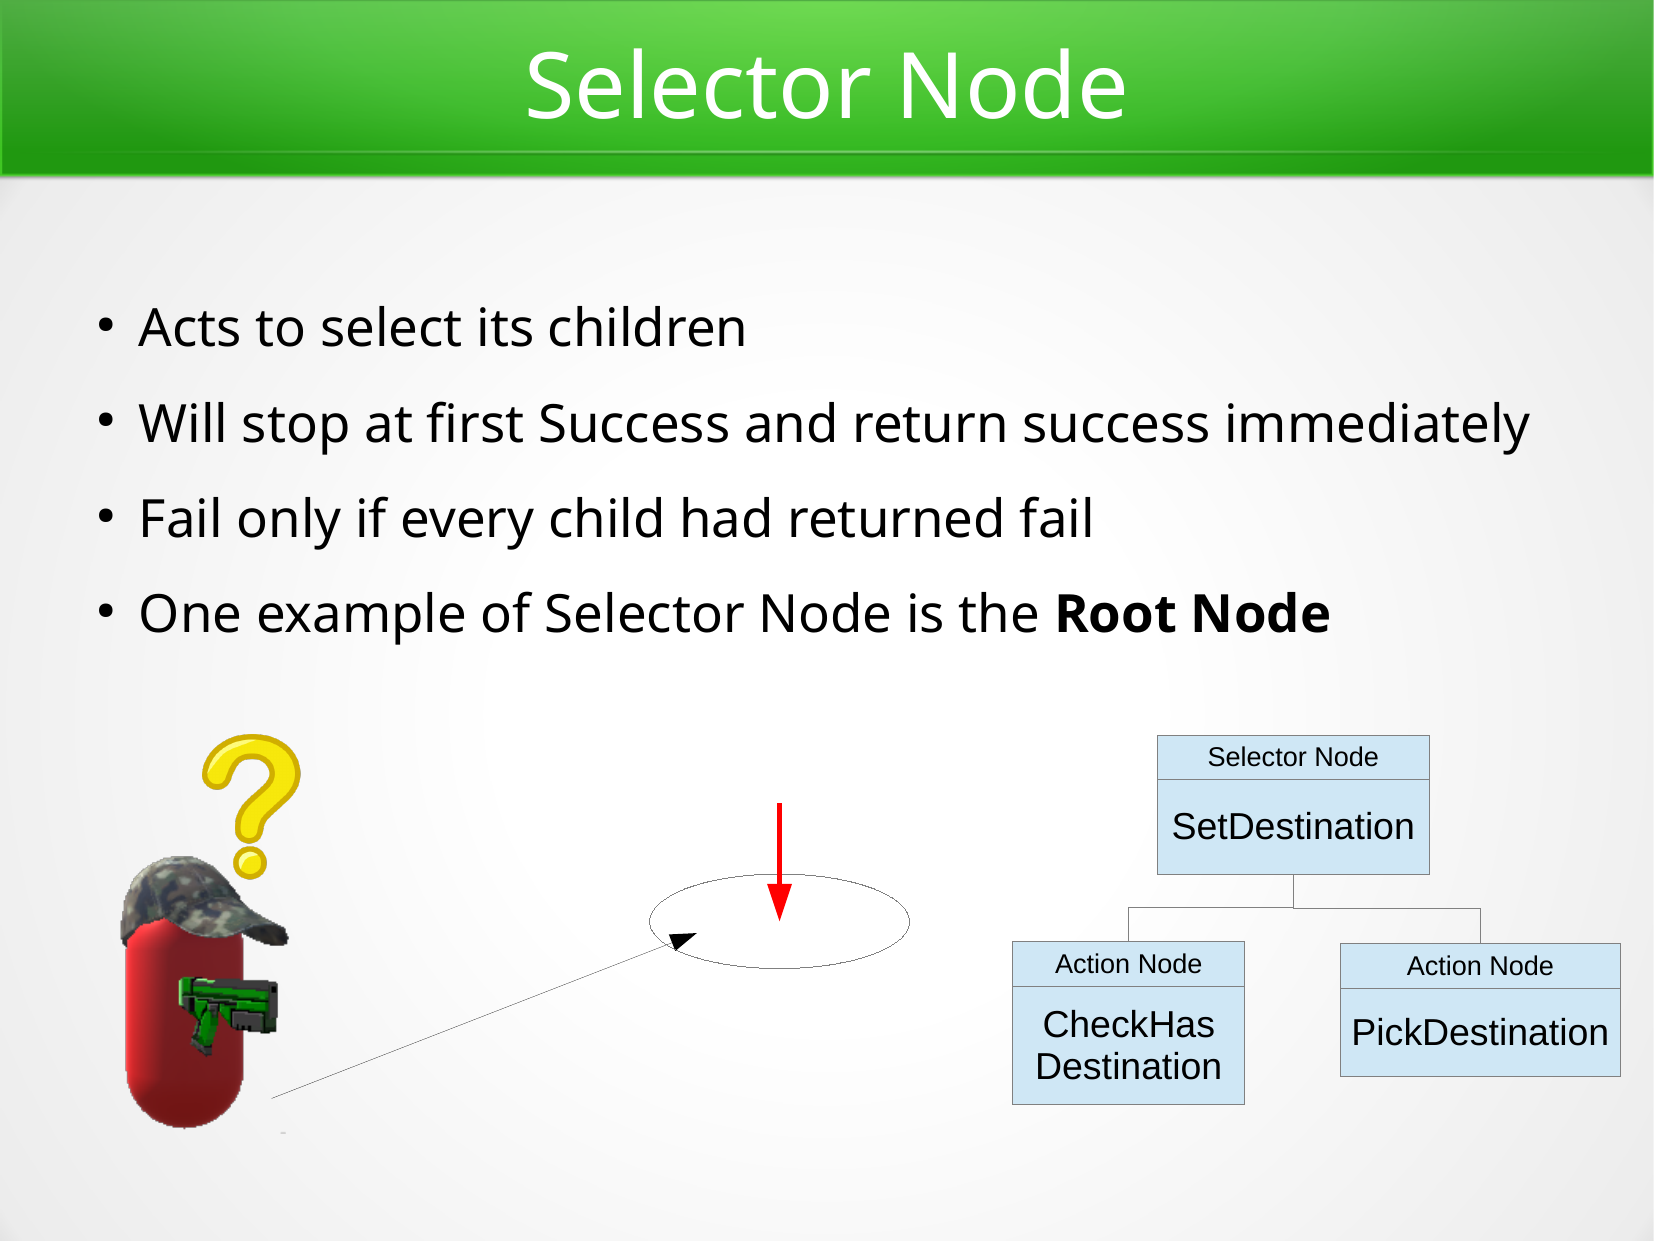

# Selector Node
Acts to select its children
Will stop at first Success and return success immediately
Fail only if every child had returned fail
One example of Selector Node is the Root Node
Selector Node
SetDestination
Action Node
Action Node
CheckHas
Destination
PickDestination